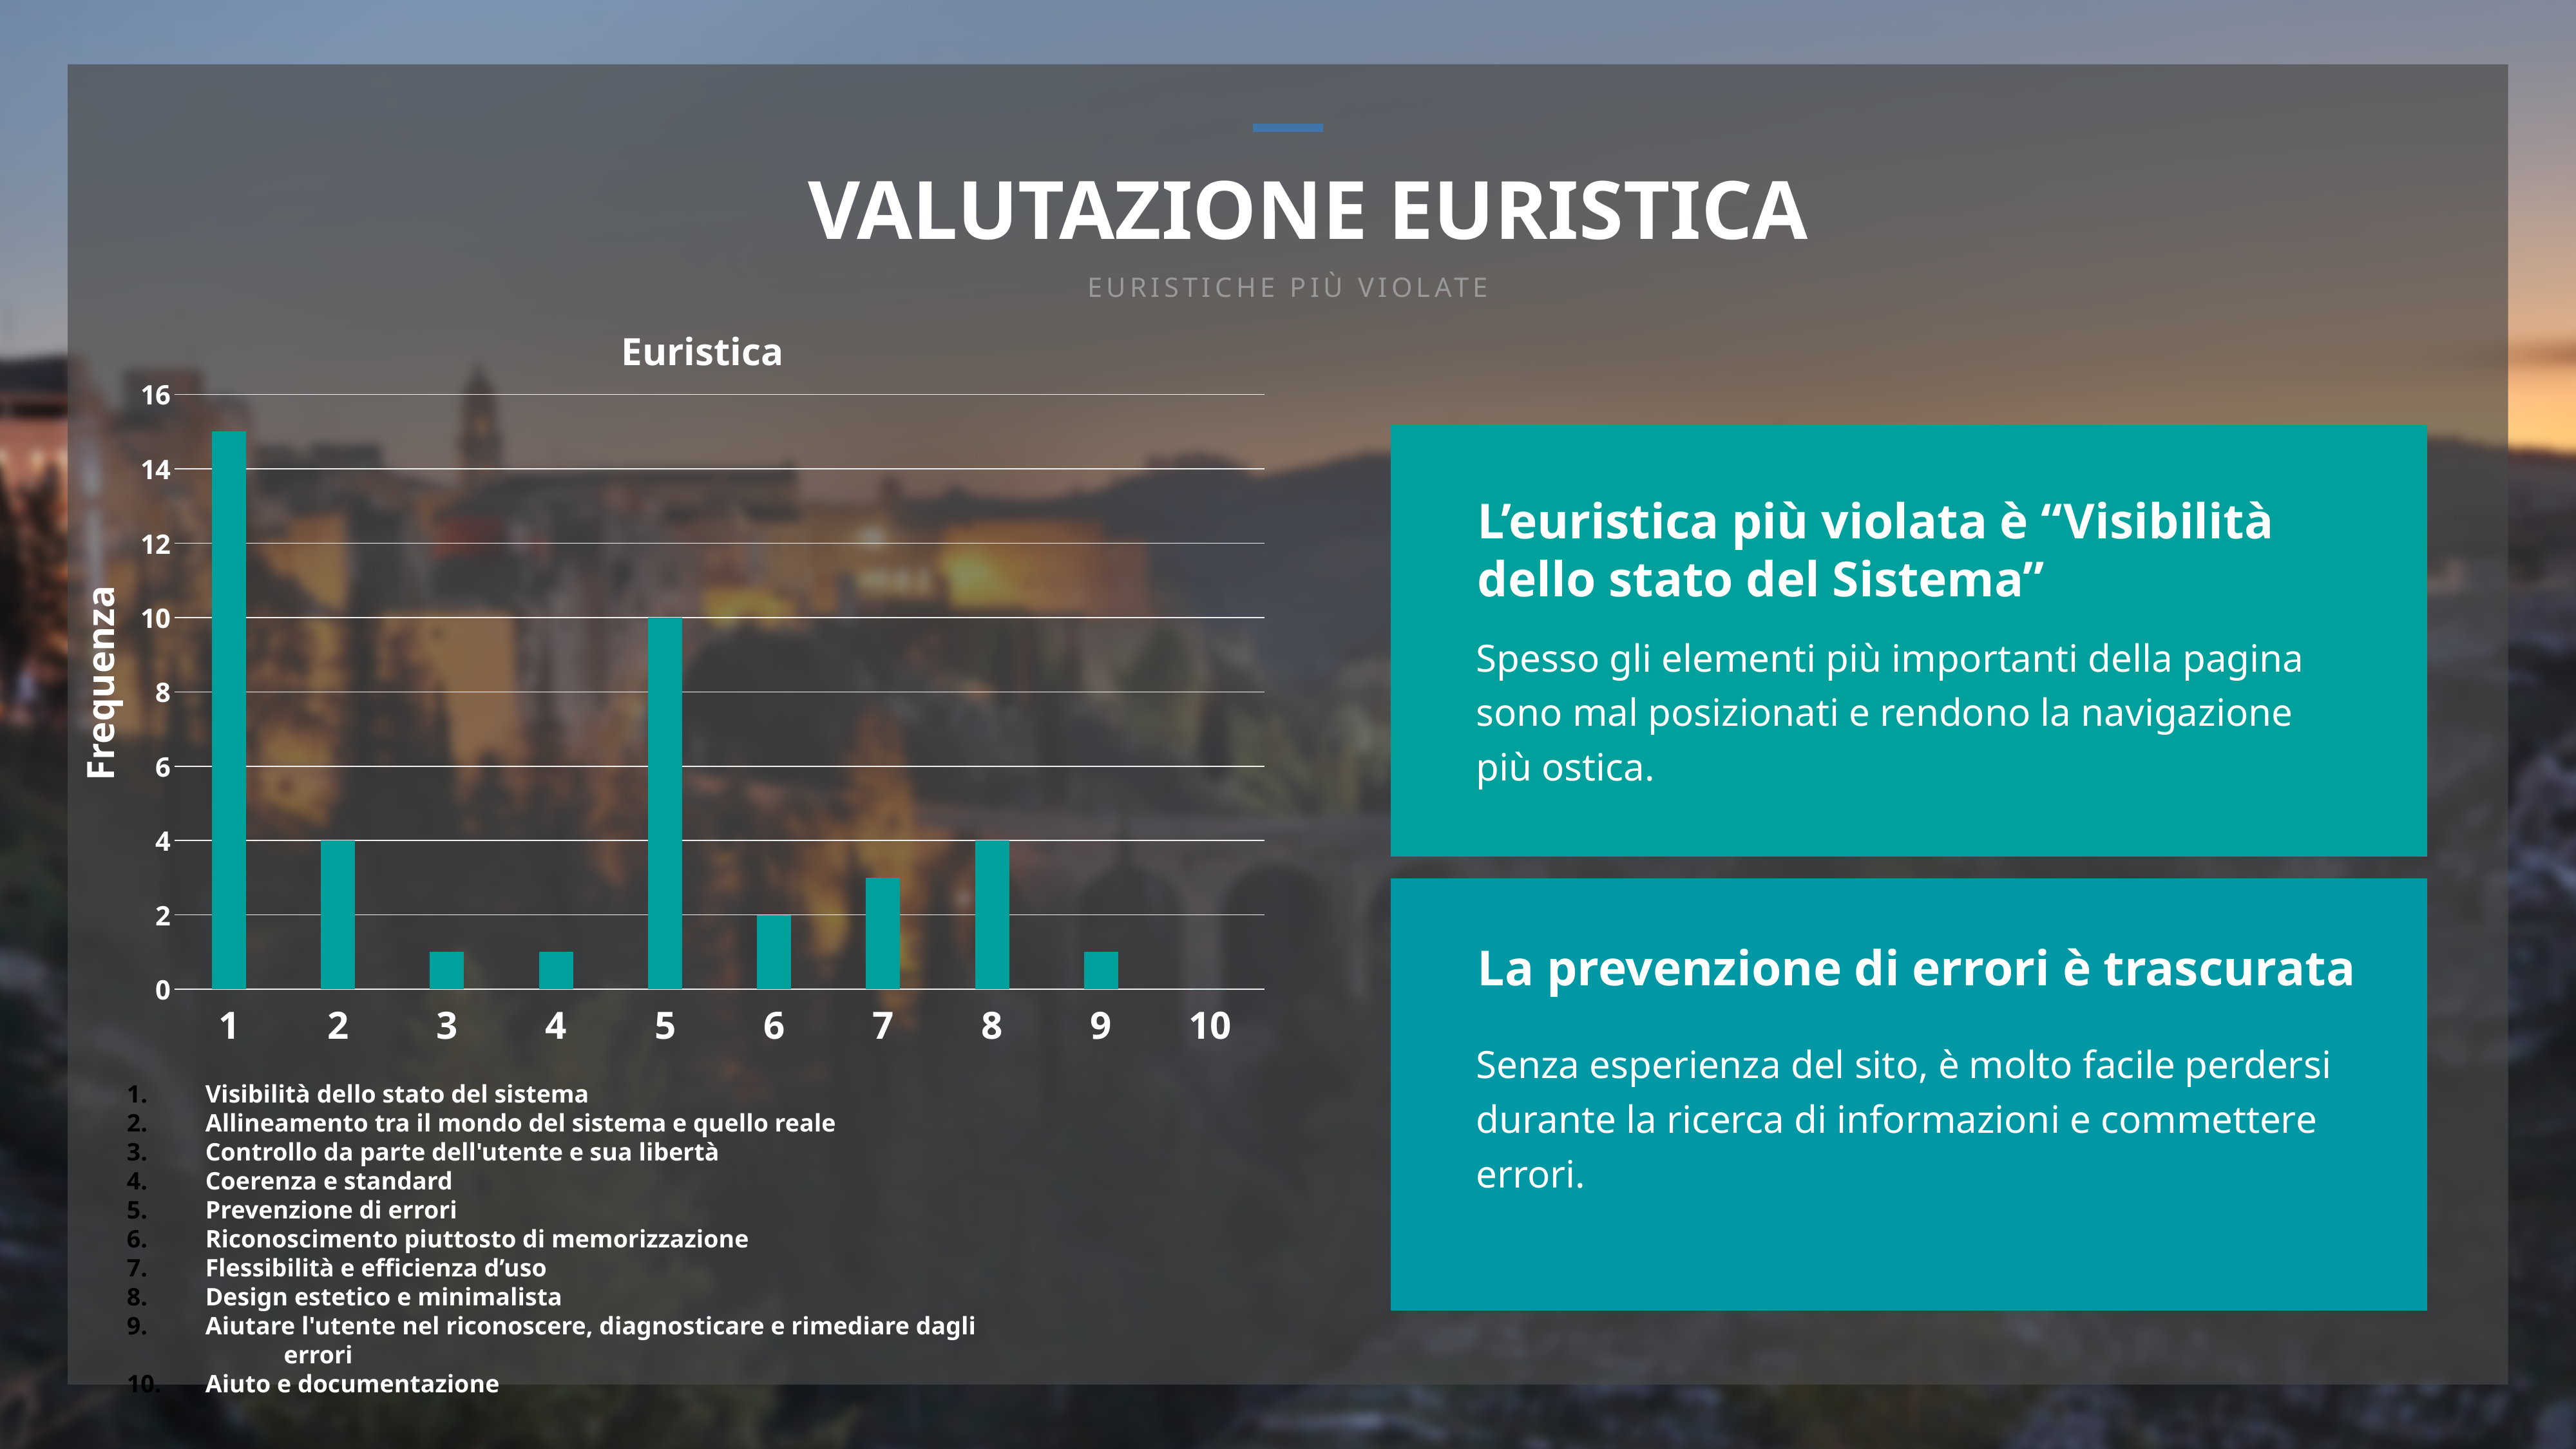

VALUTAZIONE EURISTICA
EURISTICHE PIÙ VIOLATE
Euristica
### Chart
| Category | Serie1 |
|---|---|
| 1 | 15.0 |
| 2 | 4.0 |
| 3 | 1.0 |
| 4 | 1.0 |
| 5 | 10.0 |
| 6 | 2.0 |
| 7 | 3.0 |
| 8 | 4.0 |
| 9 | 1.0 |
| 10 | 0.0 |
L’euristica più violata è “Visibilità dello stato del Sistema”
Spesso gli elementi più importanti della pagina sono mal posizionati e rendono la navigazione più ostica.
Frequenza
La prevenzione di errori è trascurata
Senza esperienza del sito, è molto facile perdersi durante la ricerca di informazioni e commettere errori.
Visibilità dello stato del sistema
Allineamento tra il mondo del sistema e quello reale
Controllo da parte dell'utente e sua libertà
Coerenza e standard
Prevenzione di errori
Riconoscimento piuttosto di memorizzazione
Flessibilità e efficienza d’uso
Design estetico e minimalista
Aiutare l'utente nel riconoscere, diagnosticare e rimediare dagli errori
Aiuto e documentazione